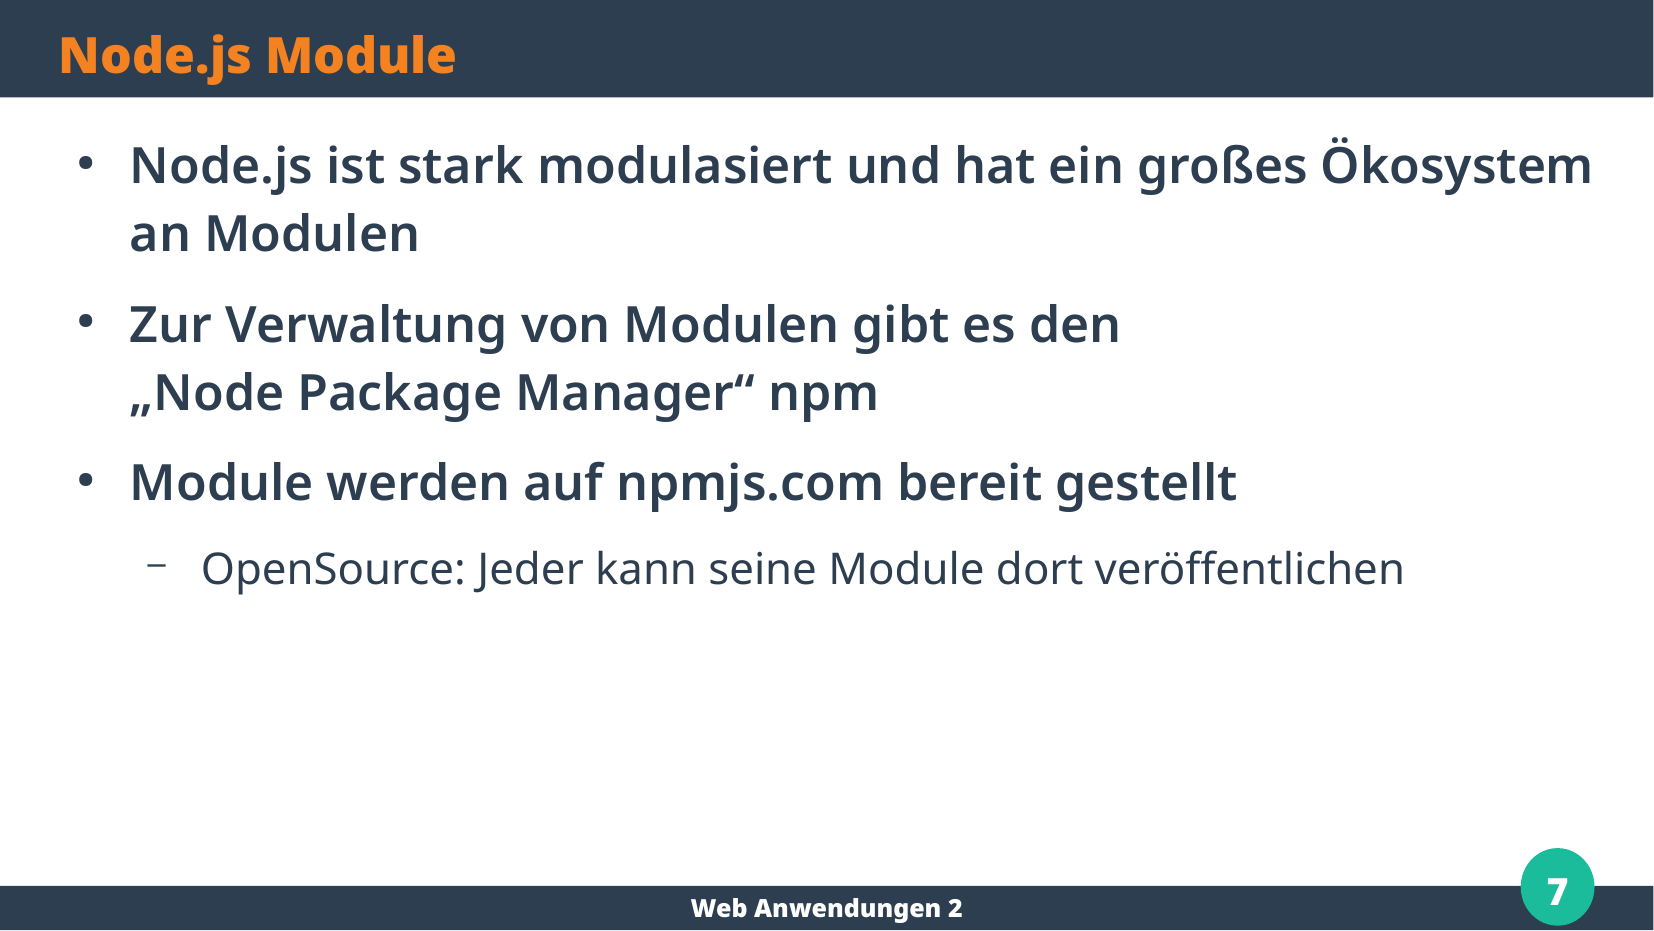

# Node.js Module
Node.js ist stark modulasiert und hat ein großes Ökosystem an Modulen
Zur Verwaltung von Modulen gibt es den
„Node Package Manager“ npm
Module werden auf npmjs.com bereit gestellt
OpenSource: Jeder kann seine Module dort veröffentlichen
7